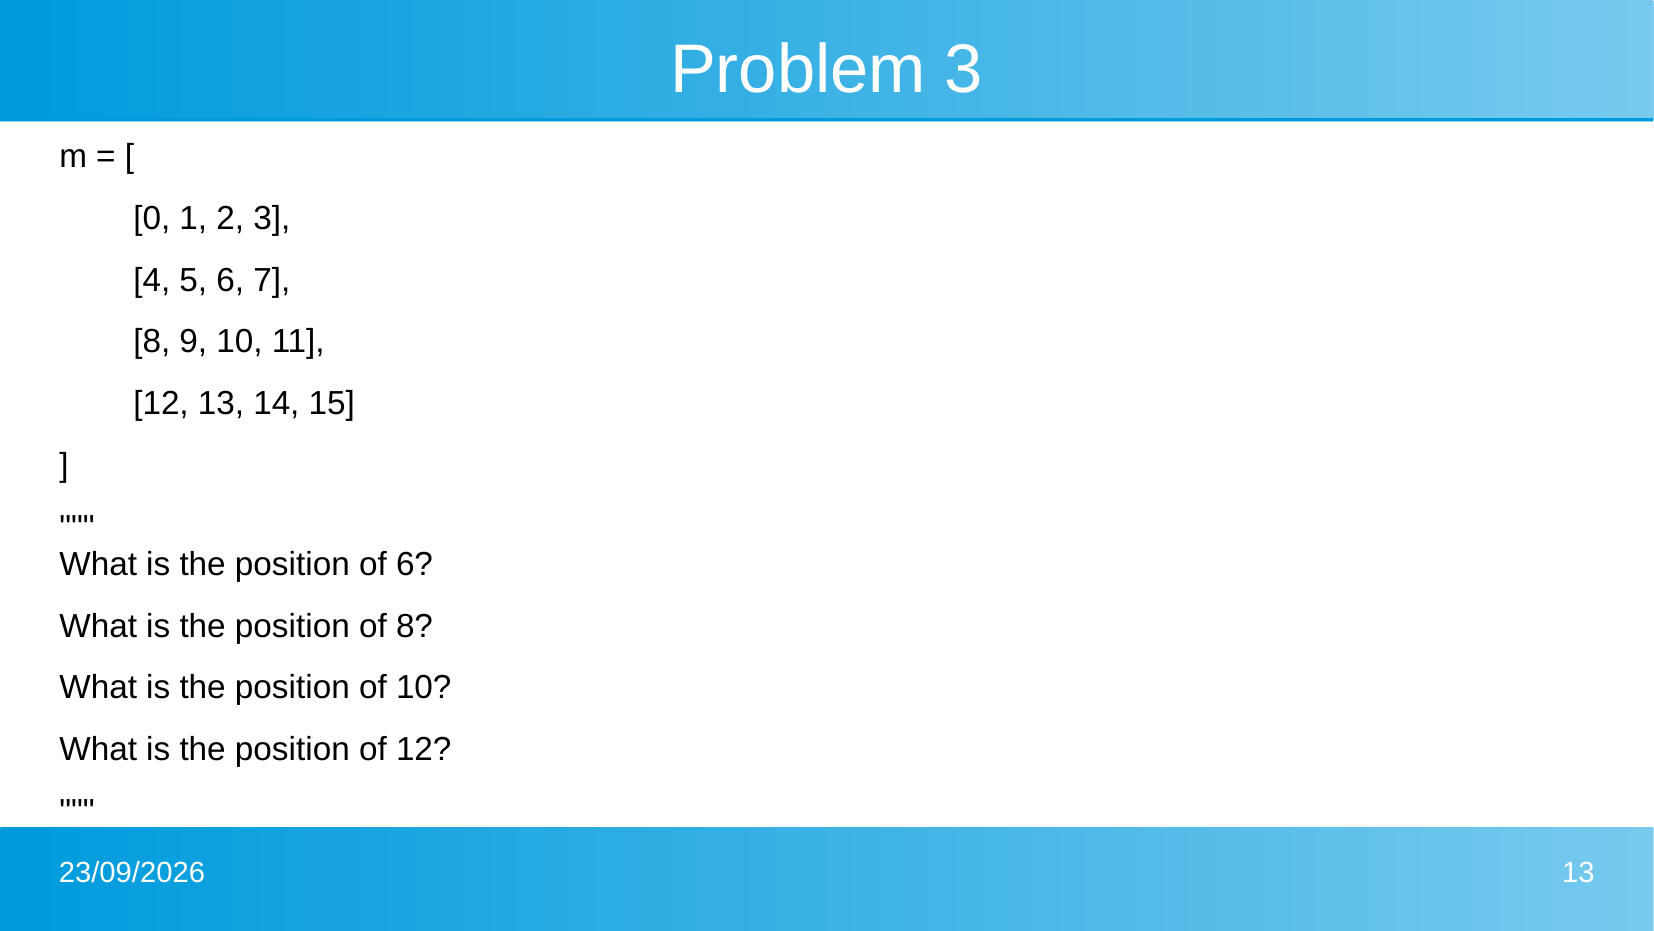

# Problem 3
m = [
	[0, 1, 2, 3],
	[4, 5, 6, 7],
	[8, 9, 10, 11],
	[12, 13, 14, 15]
]
"""
What is the position of 6?
What is the position of 8?
What is the position of 10?
What is the position of 12?
"""
13